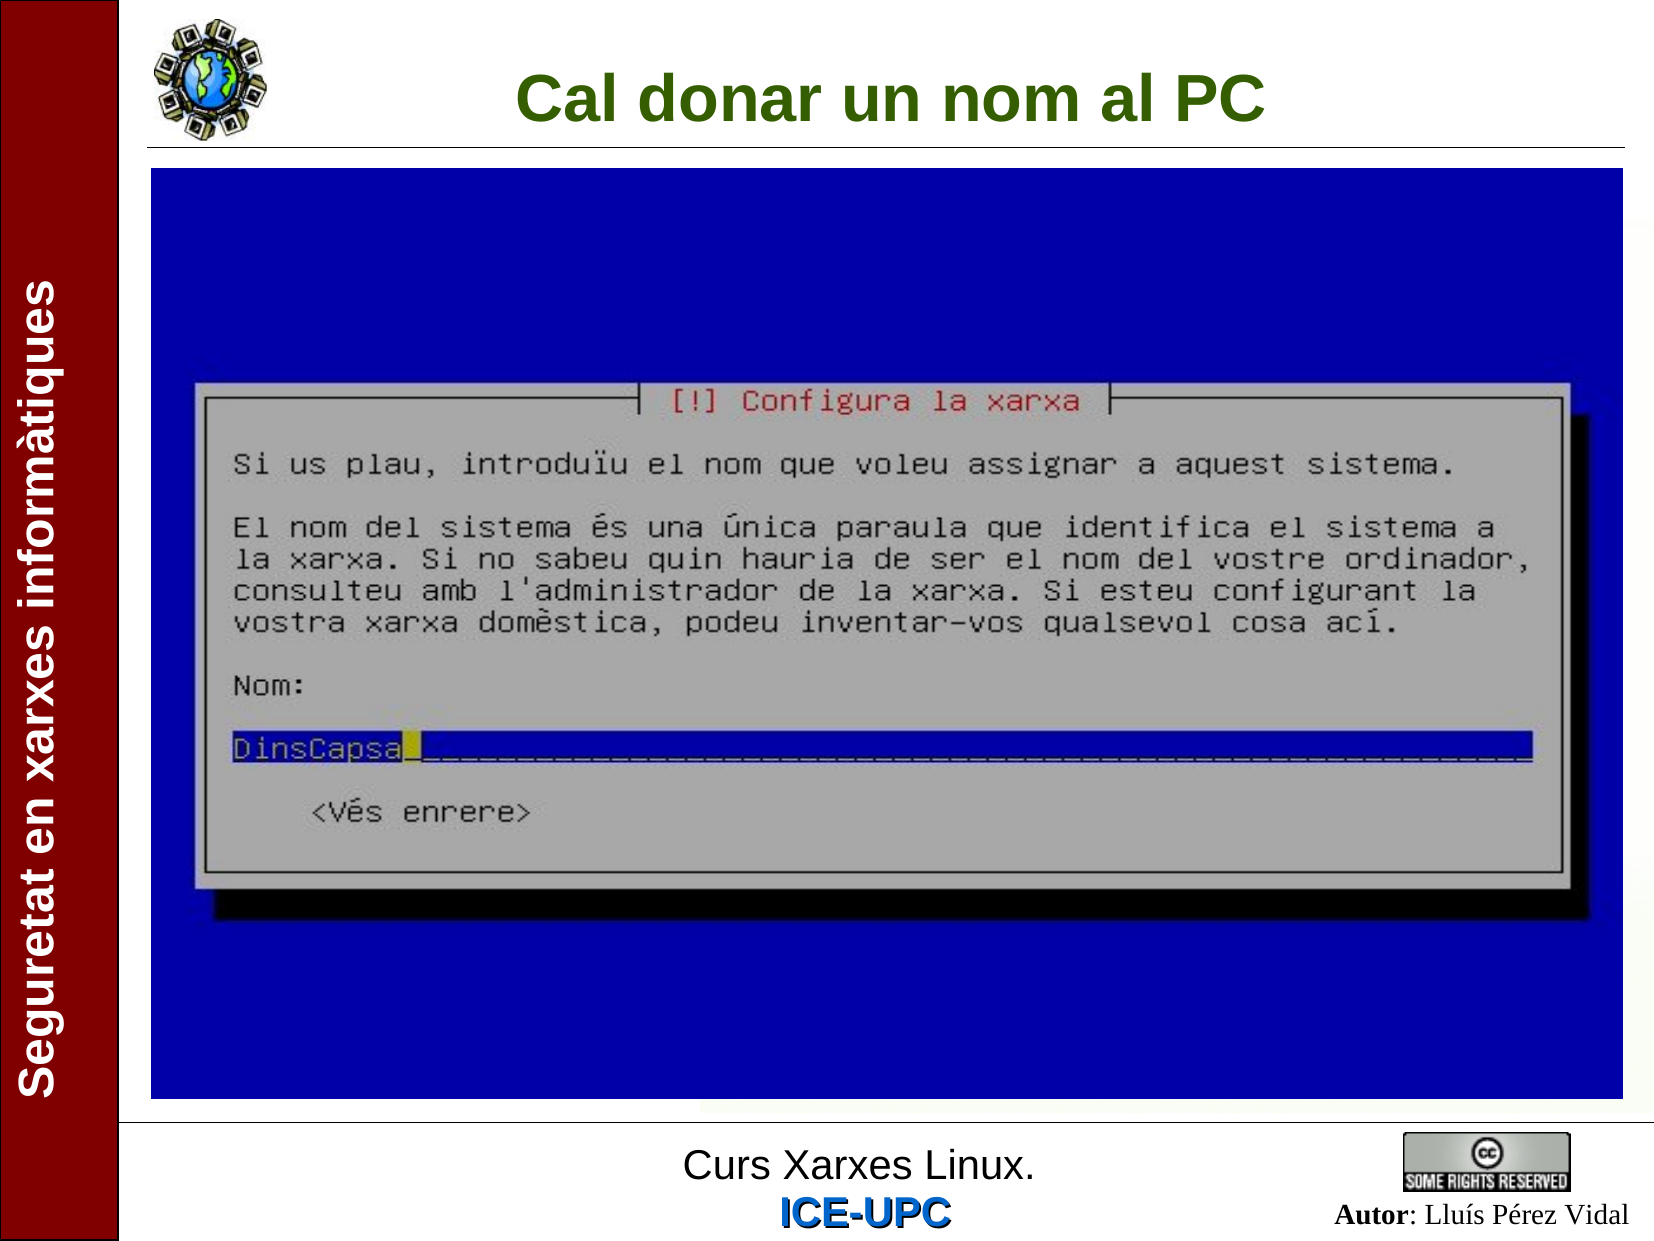

# Cal donar un nom al PC
 Croquis d'arquitectura mostrant les 3 zones